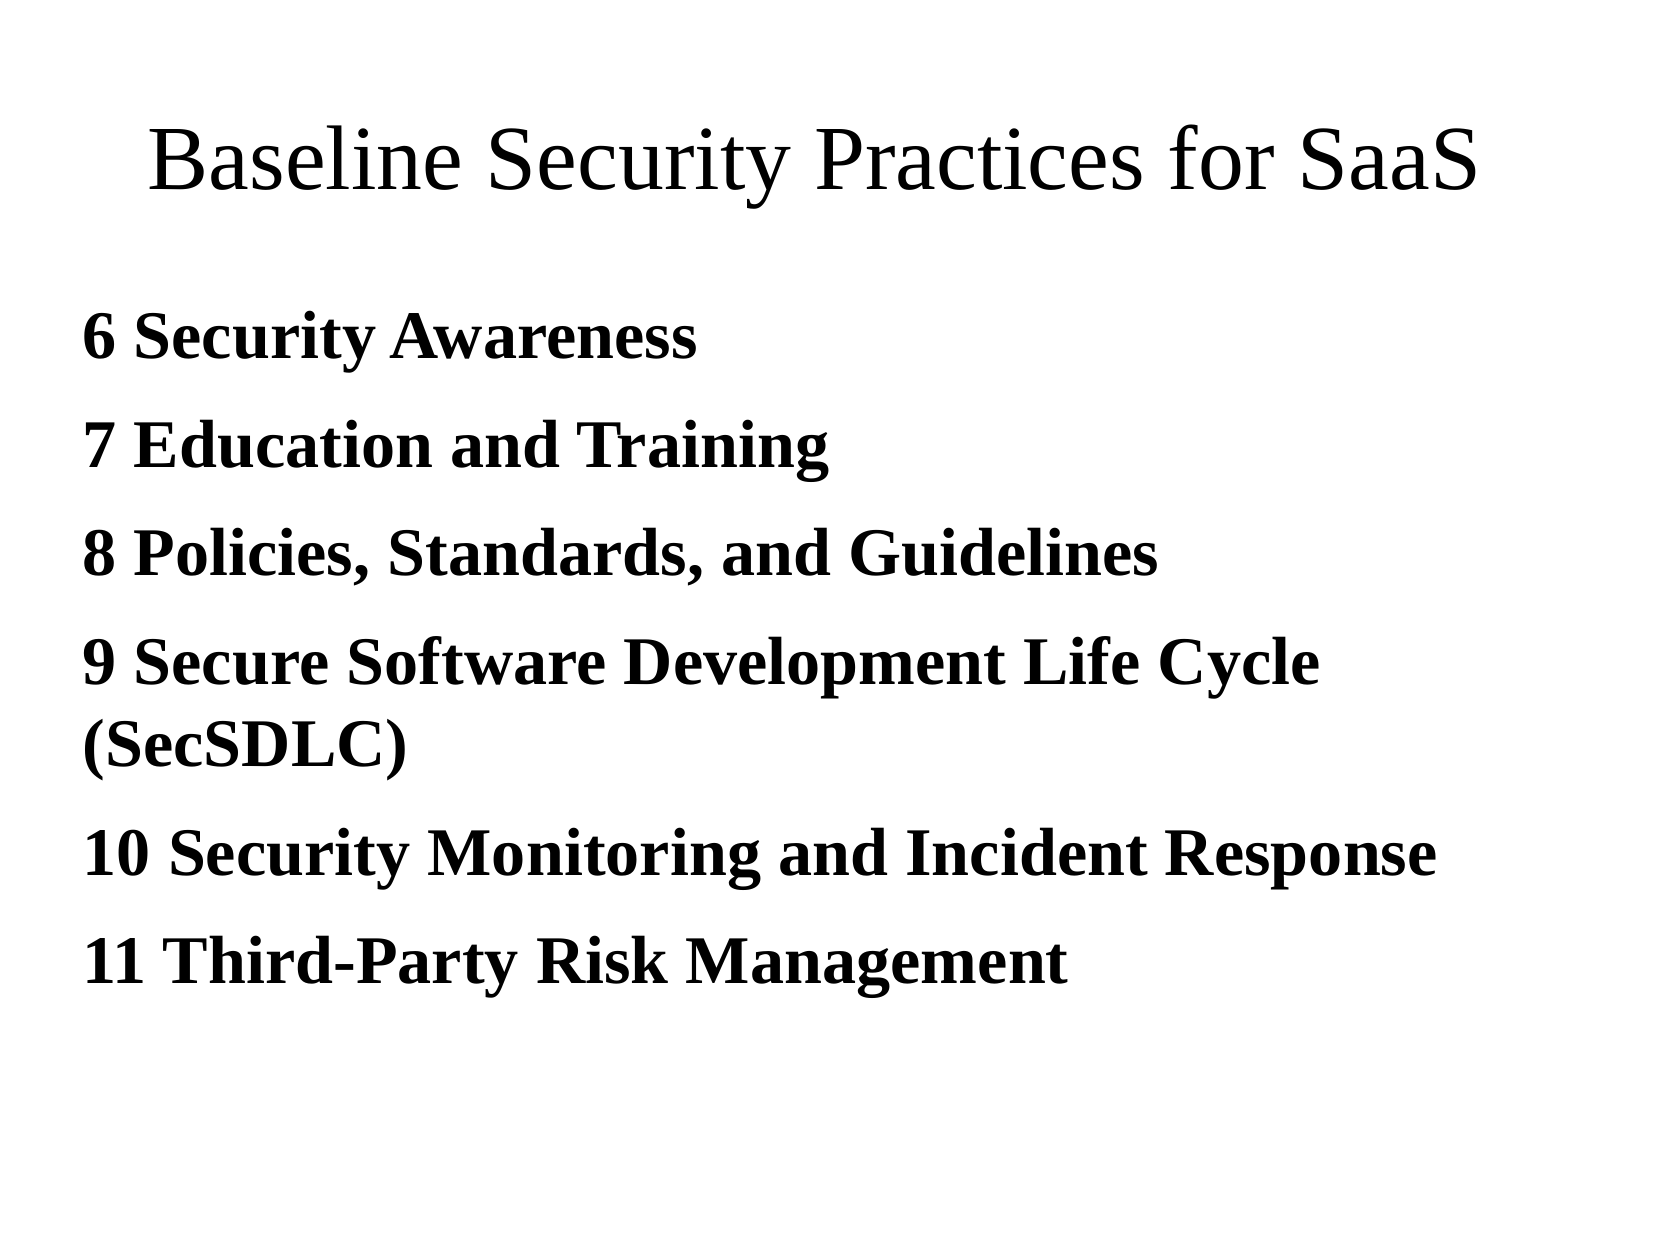

# Baseline Security Practices for SaaS
6 Security Awareness
7 Education and Training
8 Policies, Standards, and Guidelines
9 Secure Software Development Life Cycle (SecSDLC)
10 Security Monitoring and Incident Response
11 Third-Party Risk Management